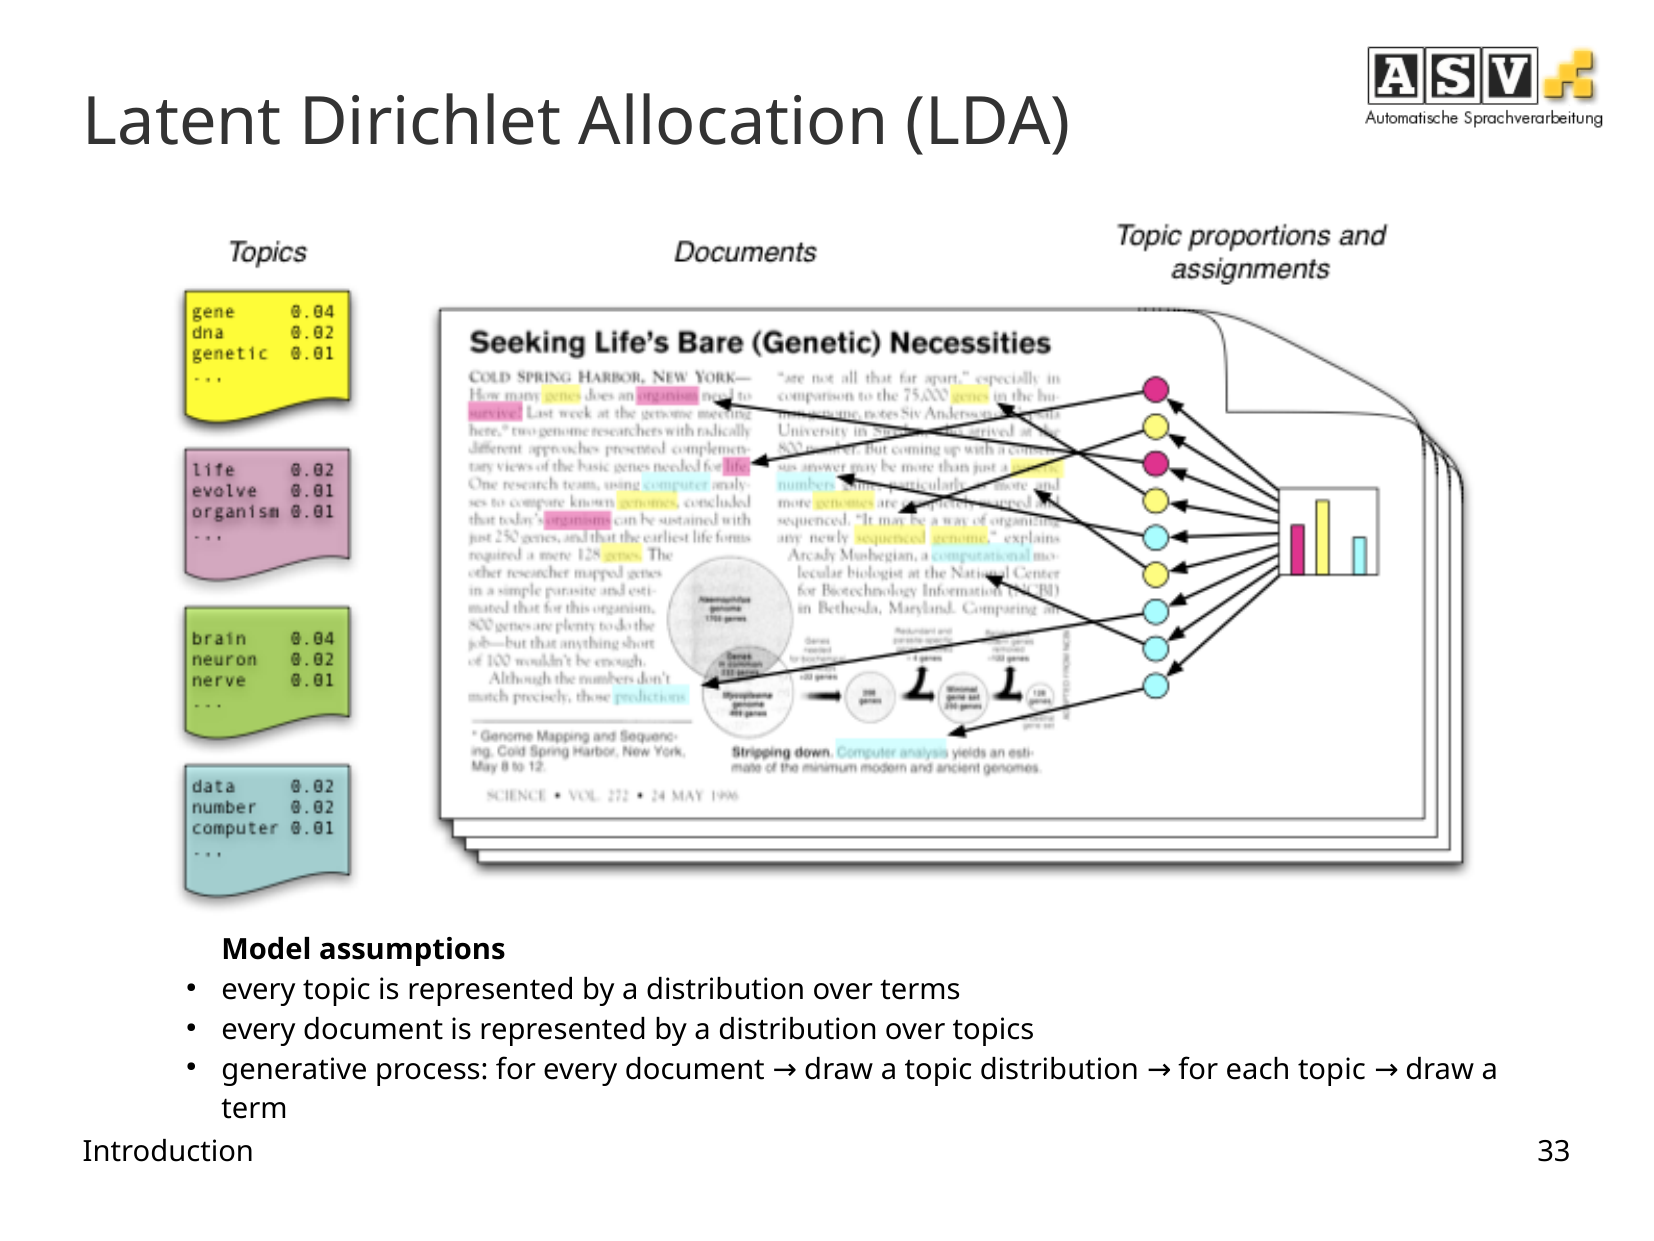

# Latent Dirichlet Allocation (LDA)
Model assumptions
every topic is represented by a distribution over terms
every document is represented by a distribution over topics
generative process: for every document → draw a topic distribution → for each topic → draw a term
Introduction
33